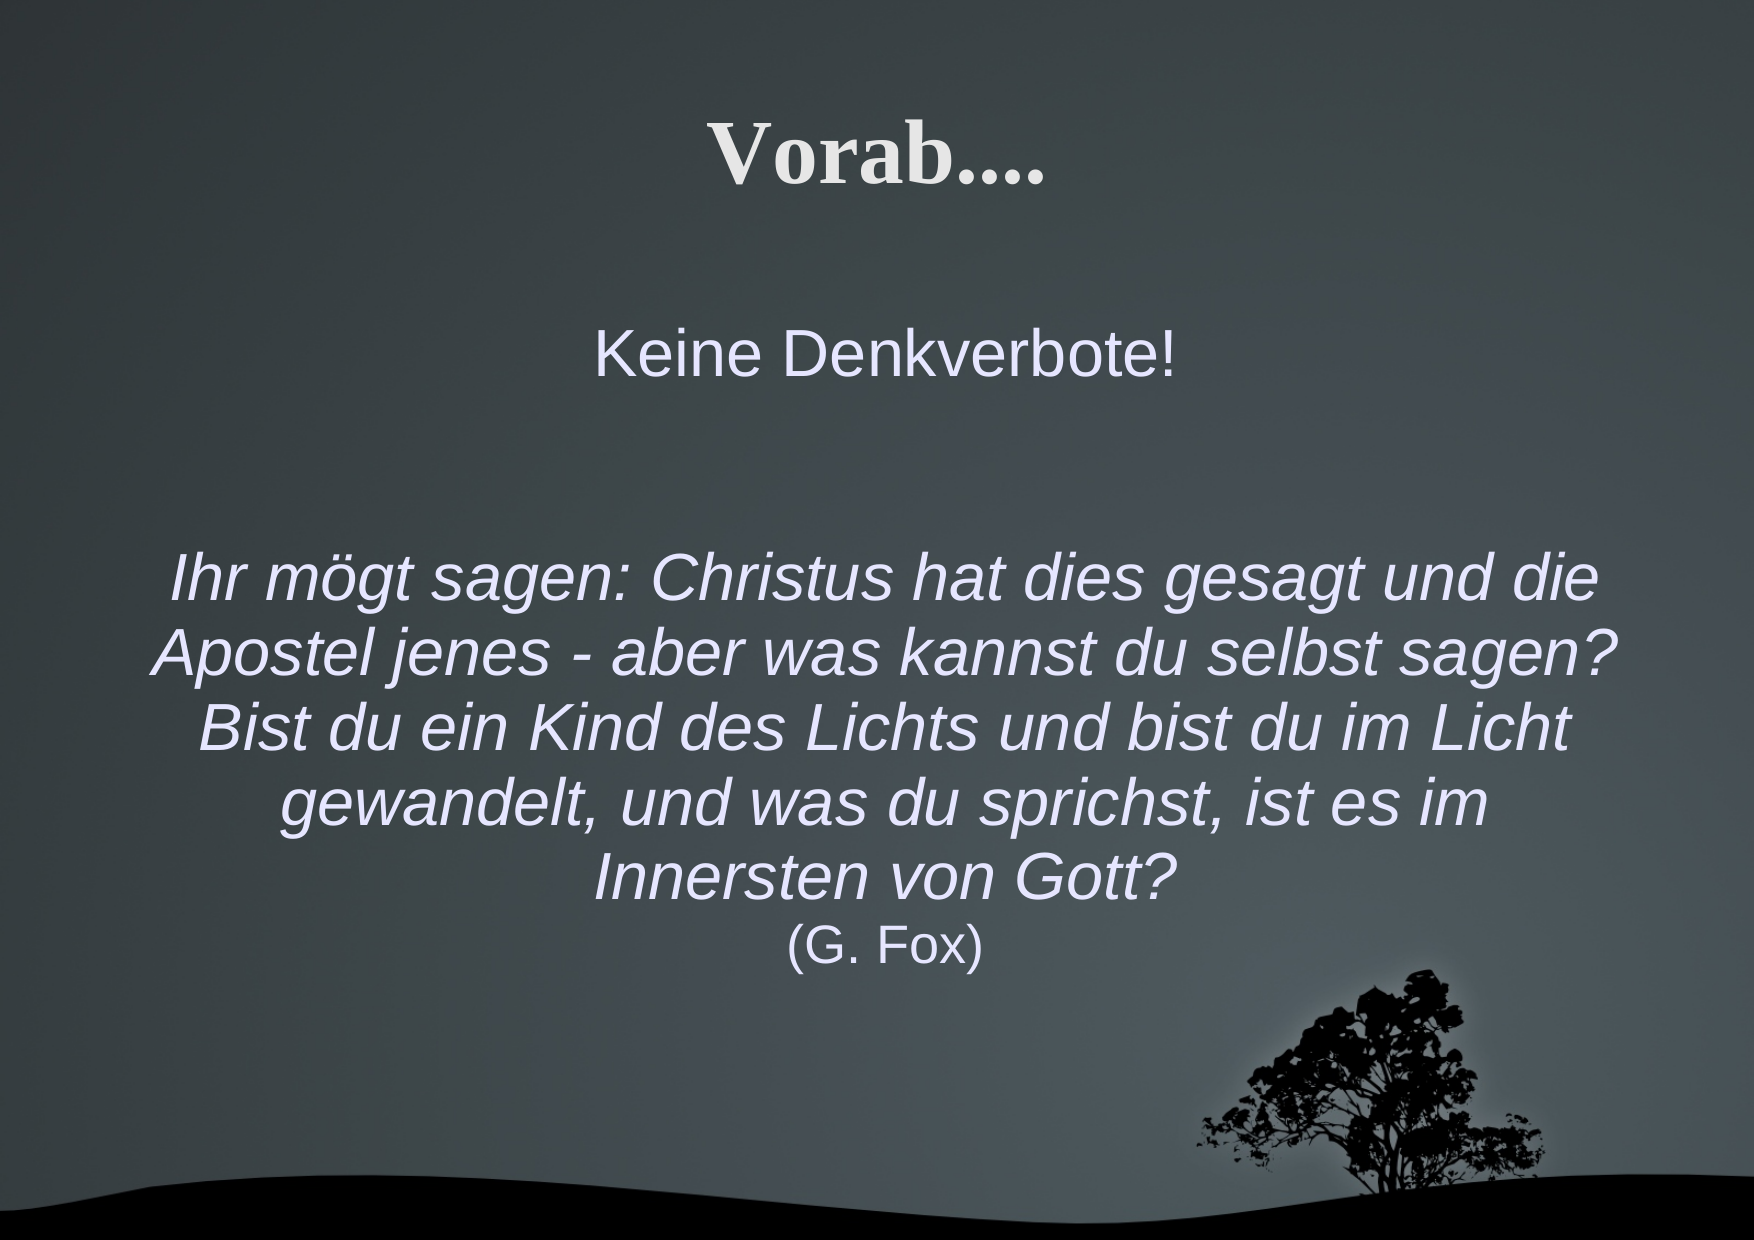

# Vorab....
Keine Denkverbote!
Ihr mögt sagen: Christus hat dies gesagt und die Apostel jenes - aber was kannst du selbst sagen? Bist du ein Kind des Lichts und bist du im Licht gewandelt, und was du sprichst, ist es im Innersten von Gott?
(G. Fox)